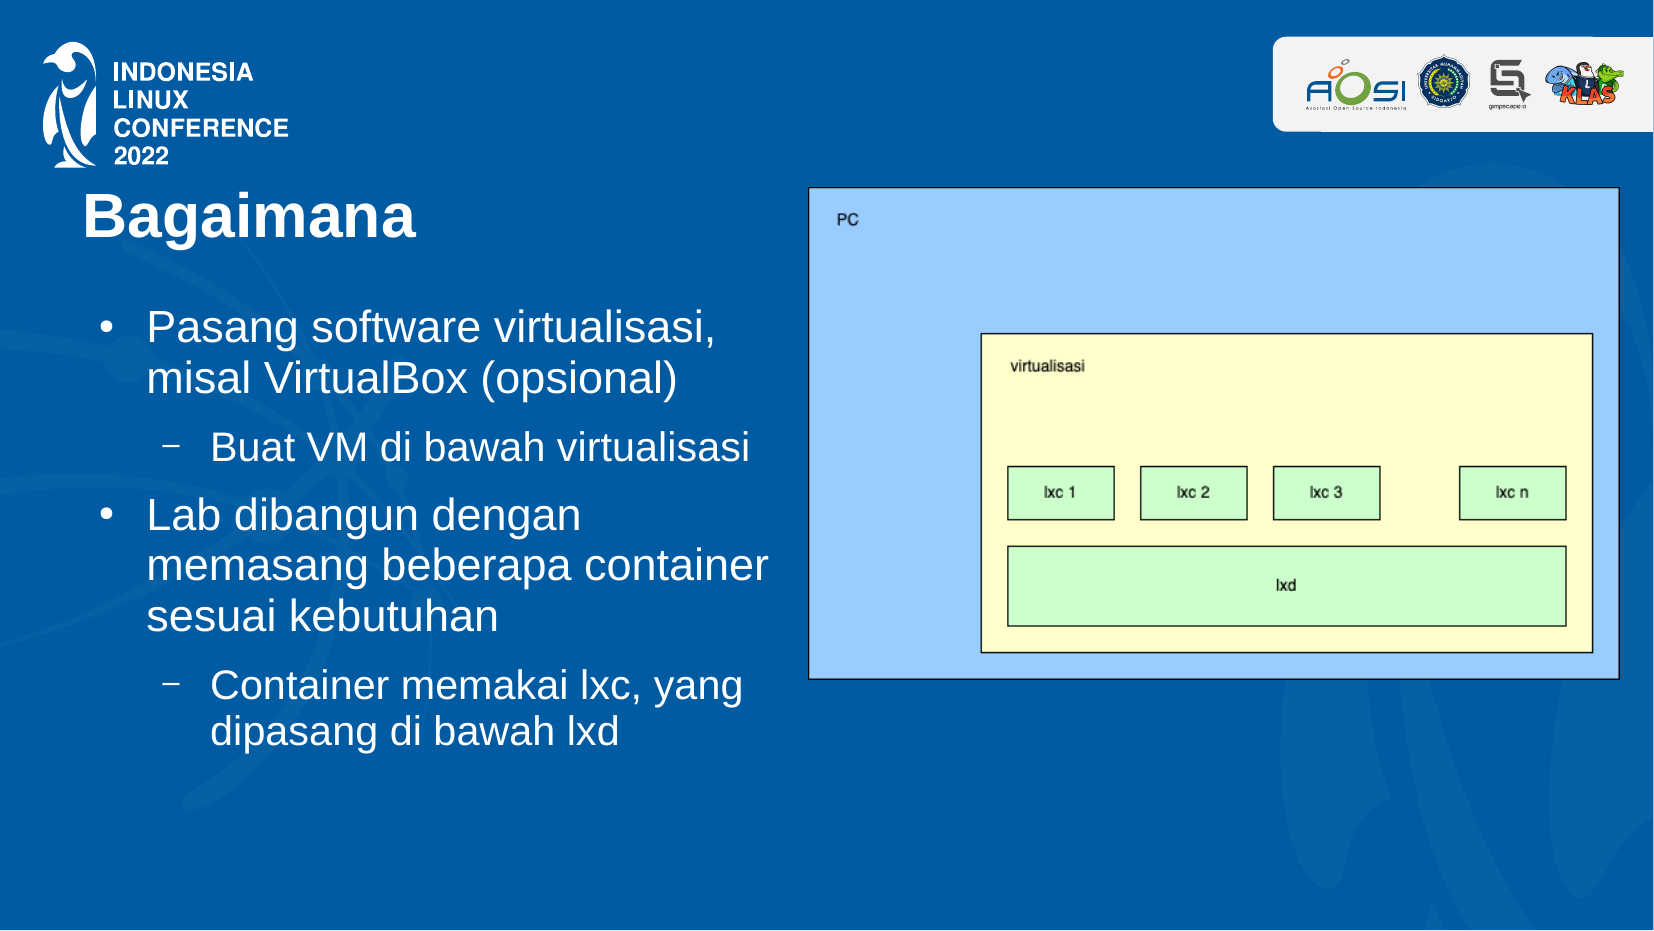

Bagaimana
Pasang software virtualisasi, misal VirtualBox (opsional)
Buat VM di bawah virtualisasi
Lab dibangun dengan memasang beberapa container sesuai kebutuhan
Container memakai lxc, yang dipasang di bawah lxd
#